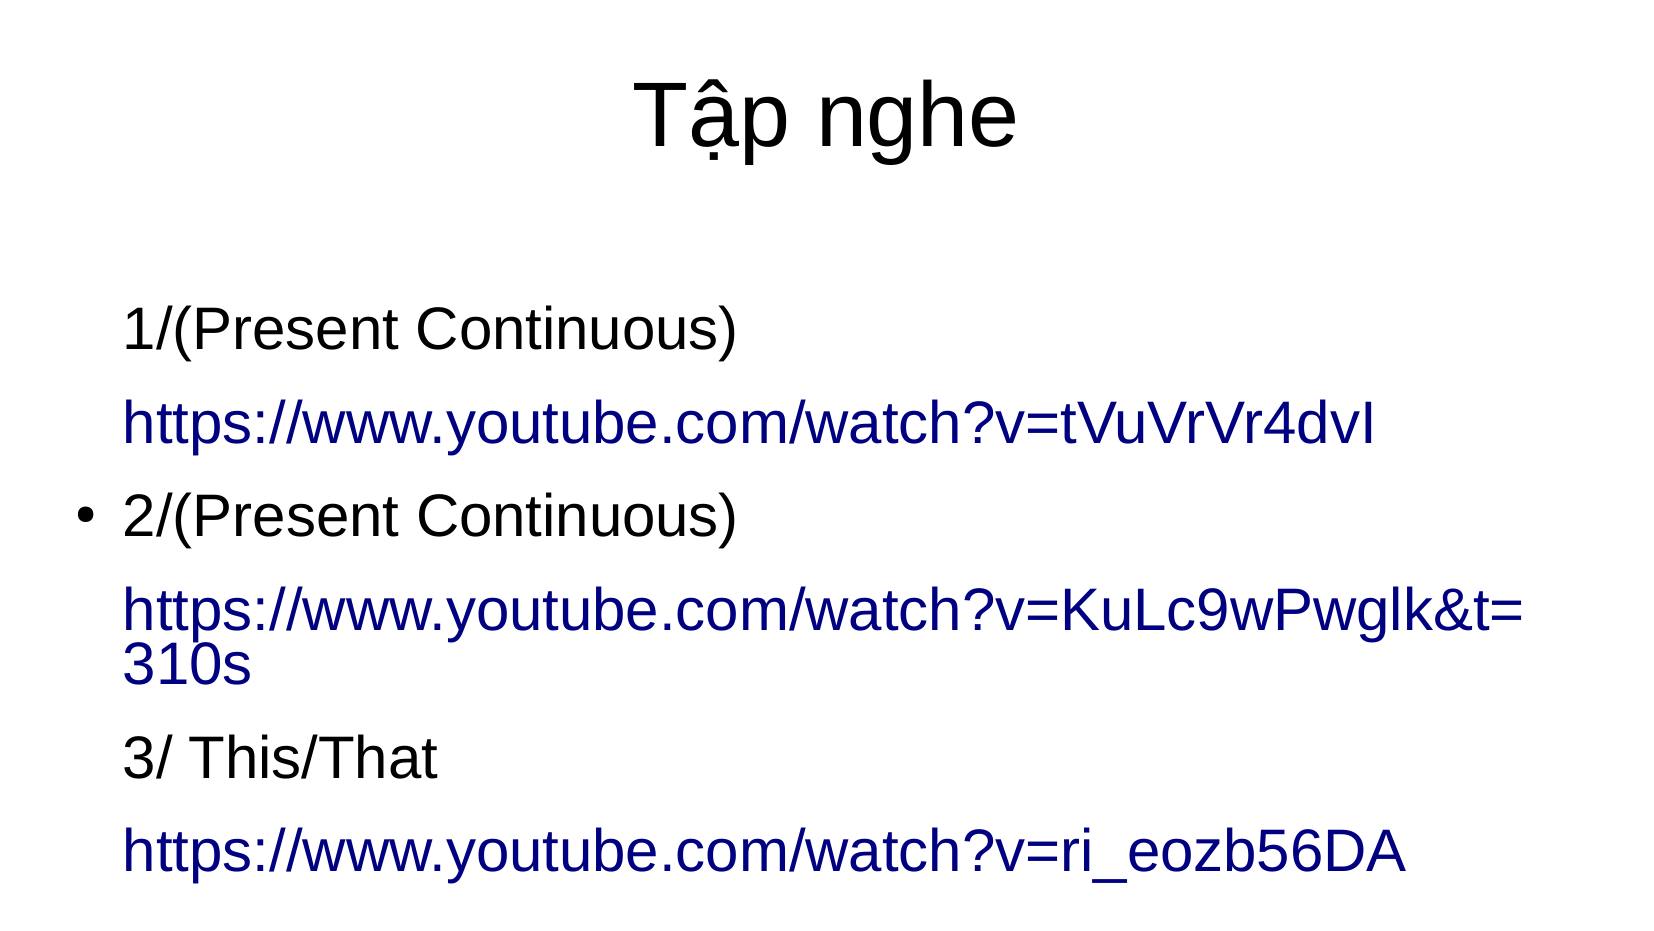

# Tập nghe
1/(Present Continuous)
https://www.youtube.com/watch?v=tVuVrVr4dvI
2/(Present Continuous)
https://www.youtube.com/watch?v=KuLc9wPwglk&t=310s
3/ This/That
https://www.youtube.com/watch?v=ri_eozb56DA